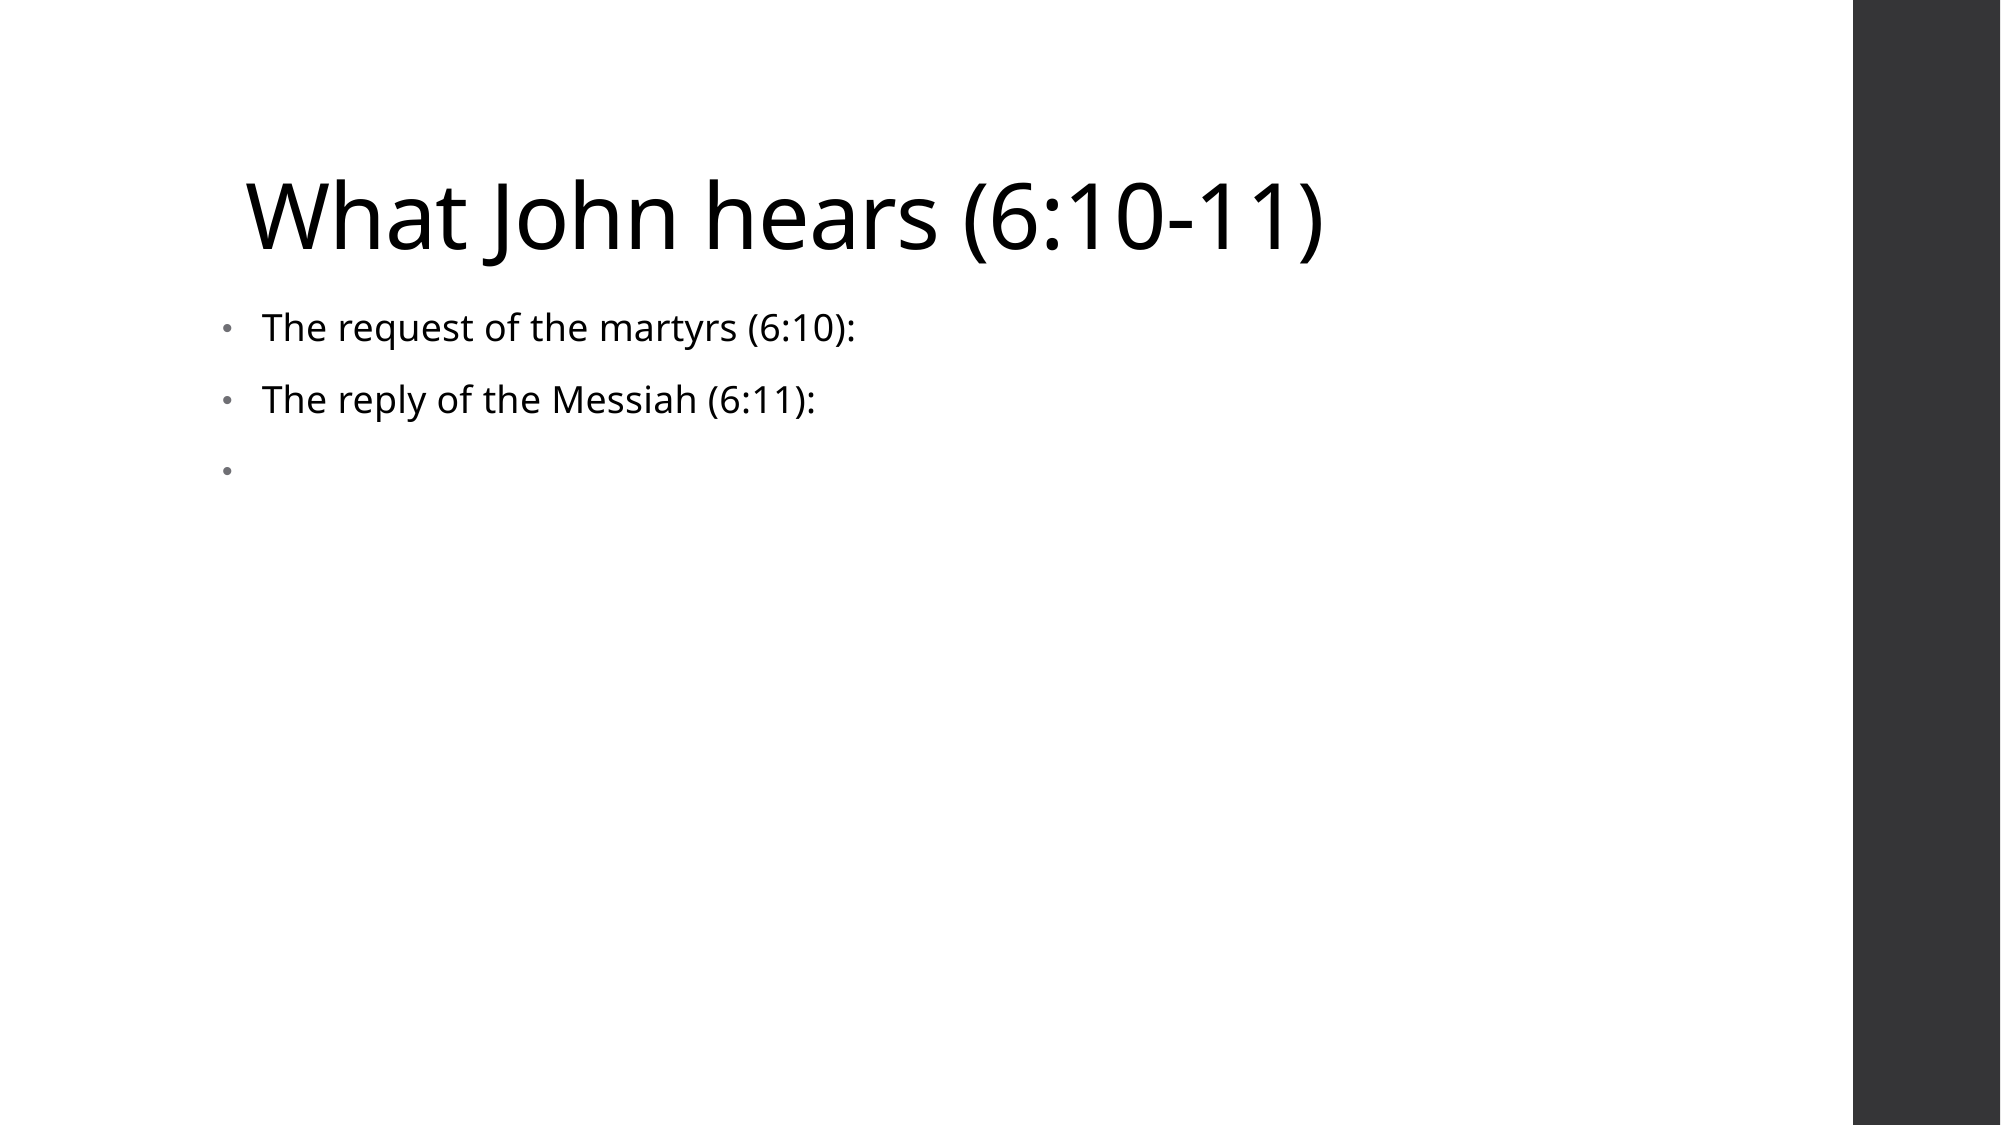

# What John hears (6:10-11)
 The request of the martyrs (6:10):
 The reply of the Messiah (6:11):